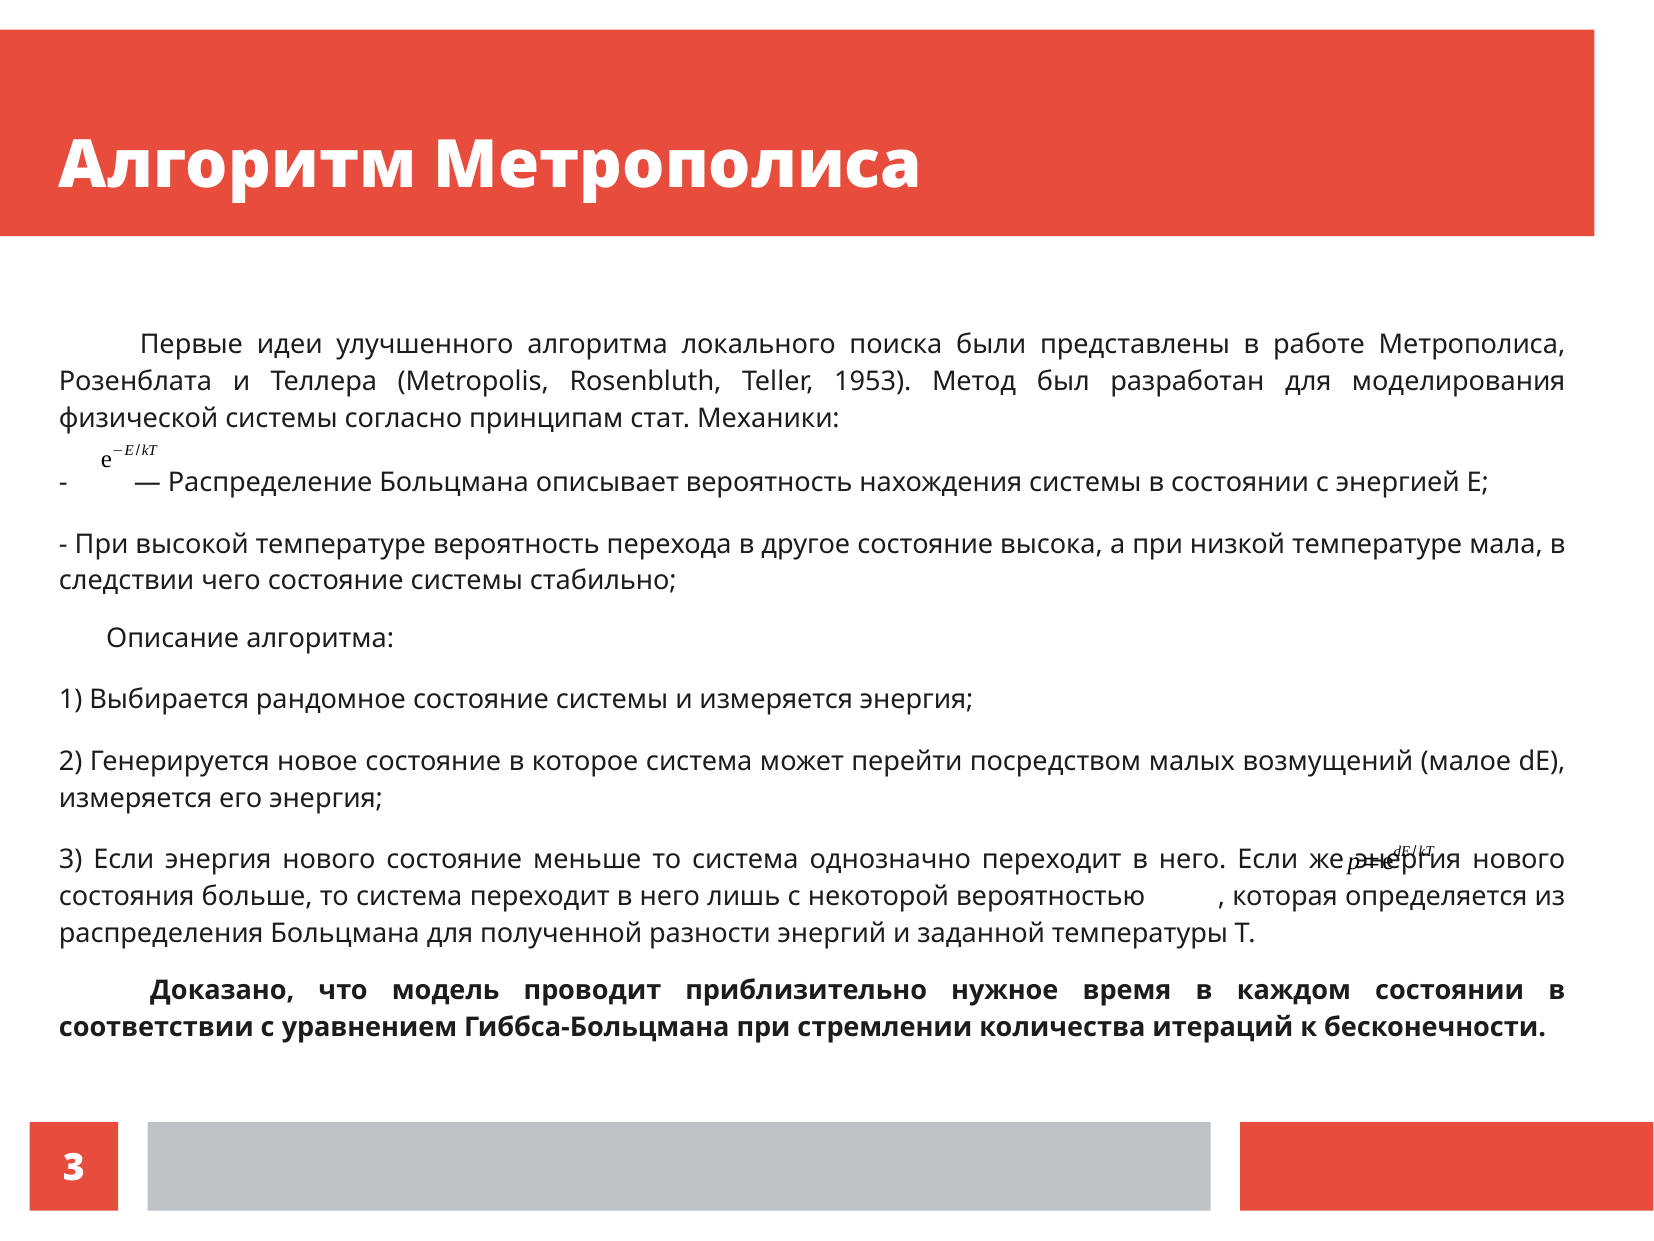

# Алгоритм Метрополиса
 	Первые идеи улучшенного алгоритма локального поиска были представлены в работе Метрополиса, Розенблата и Теллера (Metropolis, Rosenbluth, Teller, 1953). Метод был разработан для моделирования физической системы согласно принципам стат. Механики:
- — Распределение Больцмана описывает вероятность нахождения системы в состоянии с энергией E;
- При высокой температуре вероятность перехода в другое состояние высока, а при низкой температуре мала, в следствии чего состояние системы стабильно;
Описание алгоритма:
1) Выбирается рандомное состояние системы и измеряется энергия;
2) Генерируется новое состояние в которое система может перейти посредством малых возмущений (малое dE), измеряется его энергия;
3) Если энергия нового состояние меньше то система однозначно переходит в него. Если же энергия нового состояния больше, то система переходит в него лишь с некоторой вероятностью , которая определяется из распределения Больцмана для полученной разности энергий и заданной температуры T.
 	Доказано, что модель проводит приблизительно нужное время в каждом состоянии в соответствии с уравнением Гиббса-Больцмана при стремлении количества итераций к бесконечности.
3